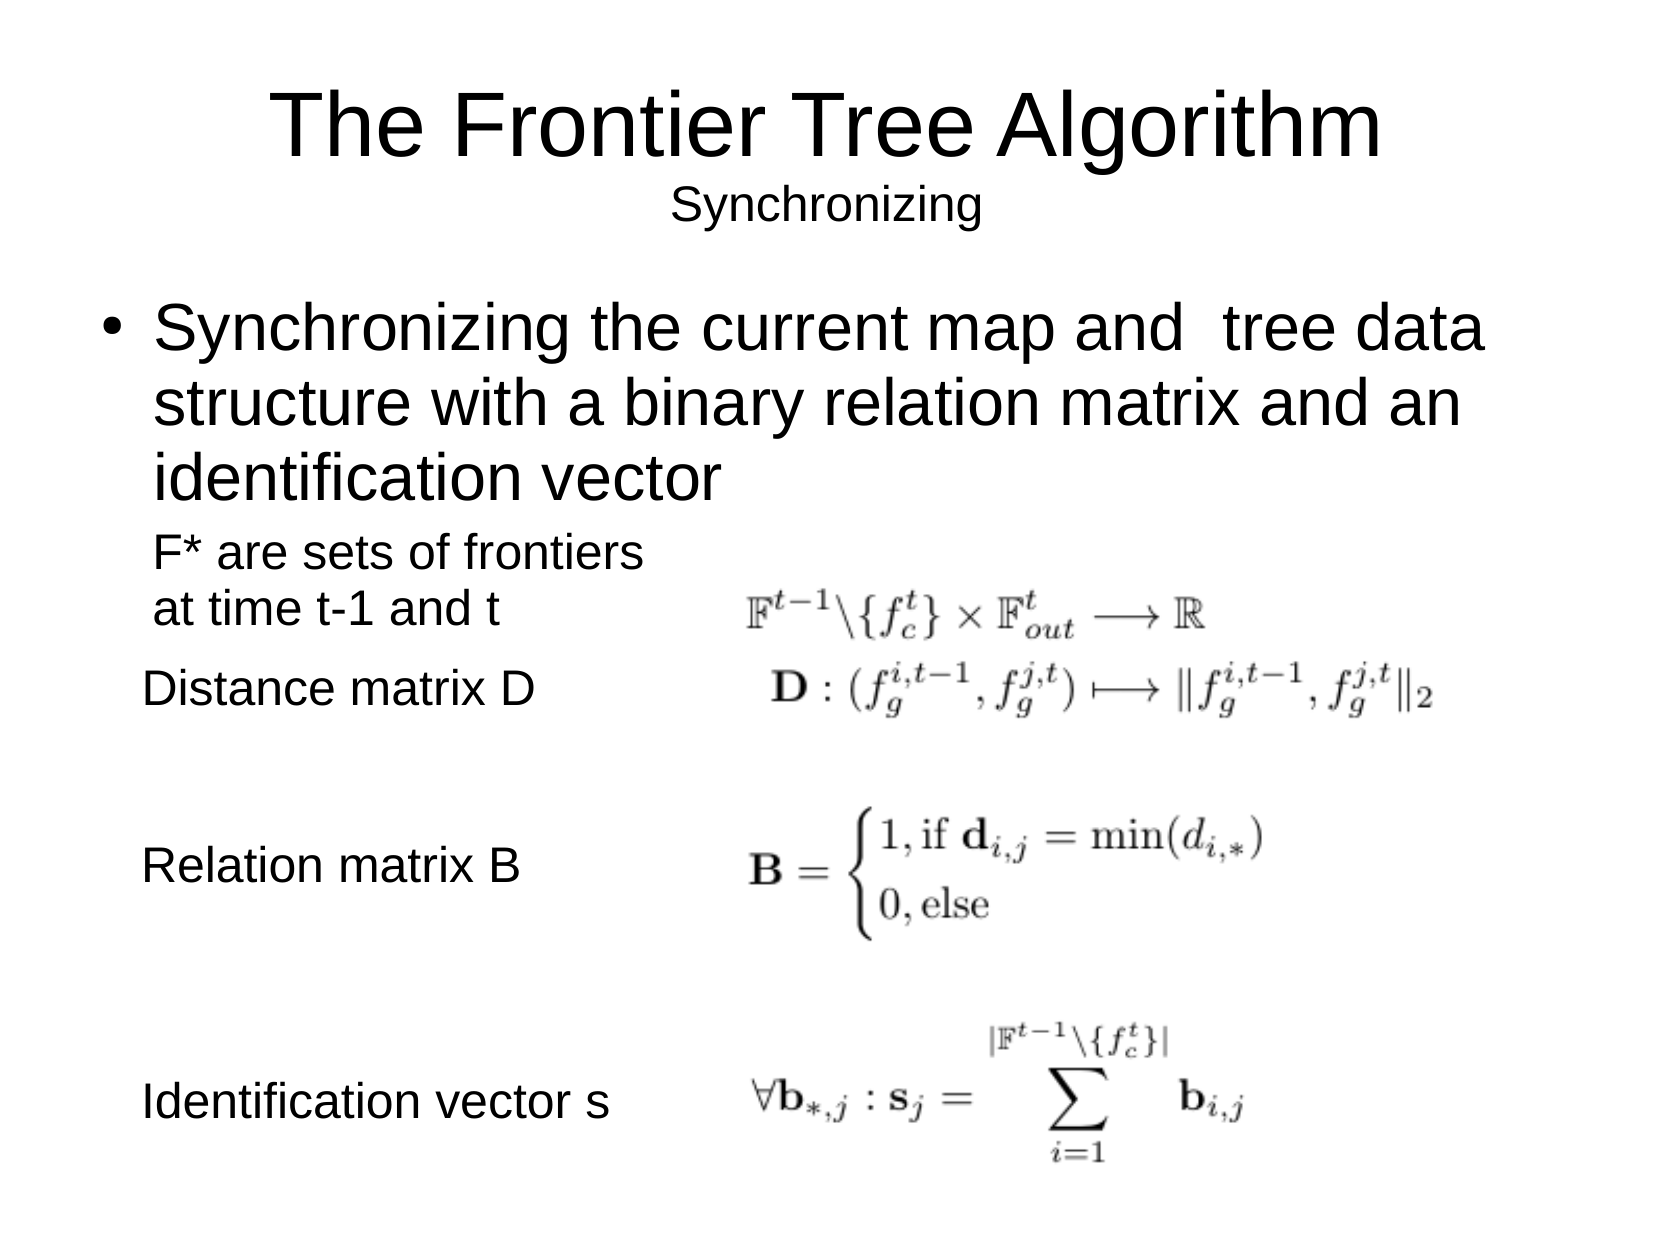

# The Frontier Tree Algorithm Synchronizing
Synchronizing the current map and tree data structure with a binary relation matrix and an identification vector
F* are sets of frontiers at time t-1 and t
Distance matrix D
Relation matrix B
Identification vector s